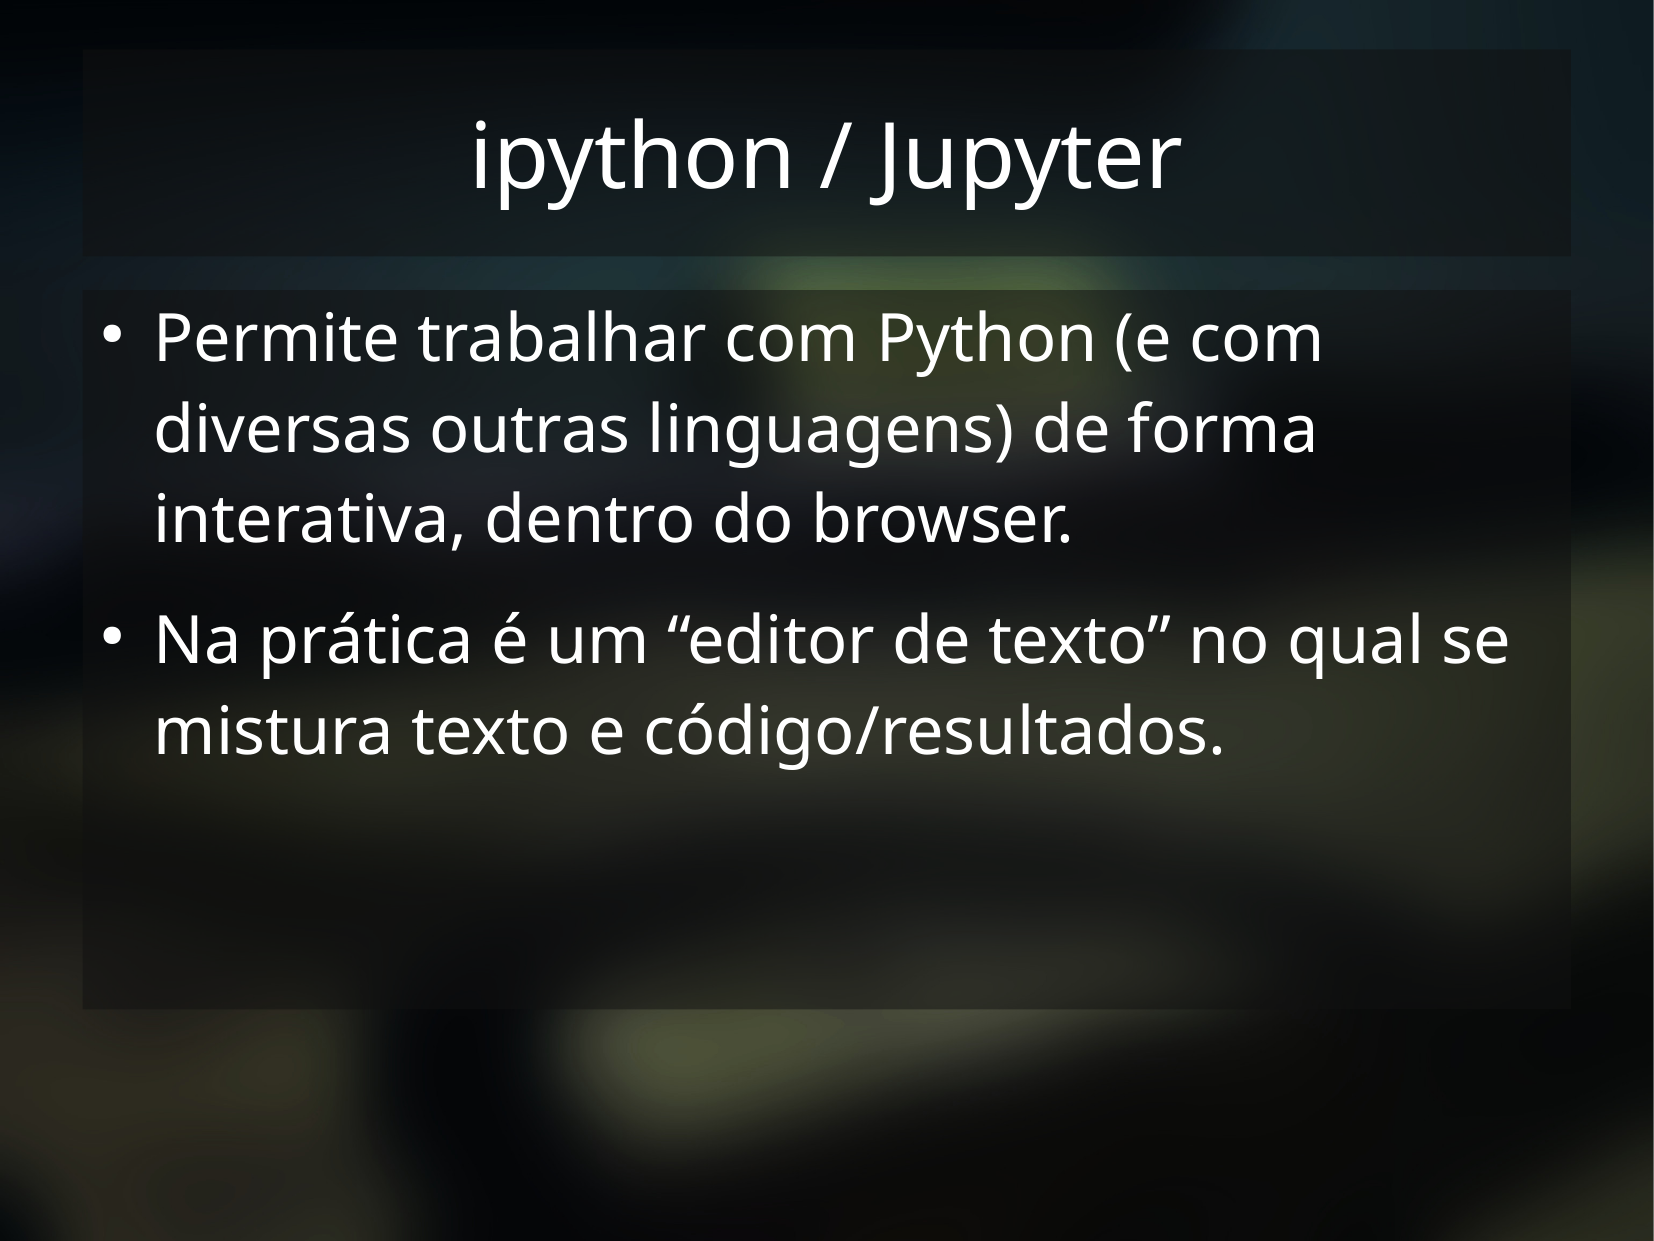

# ipython / Jupyter
Permite trabalhar com Python (e com diversas outras linguagens) de forma interativa, dentro do browser.
Na prática é um “editor de texto” no qual se mistura texto e código/resultados.